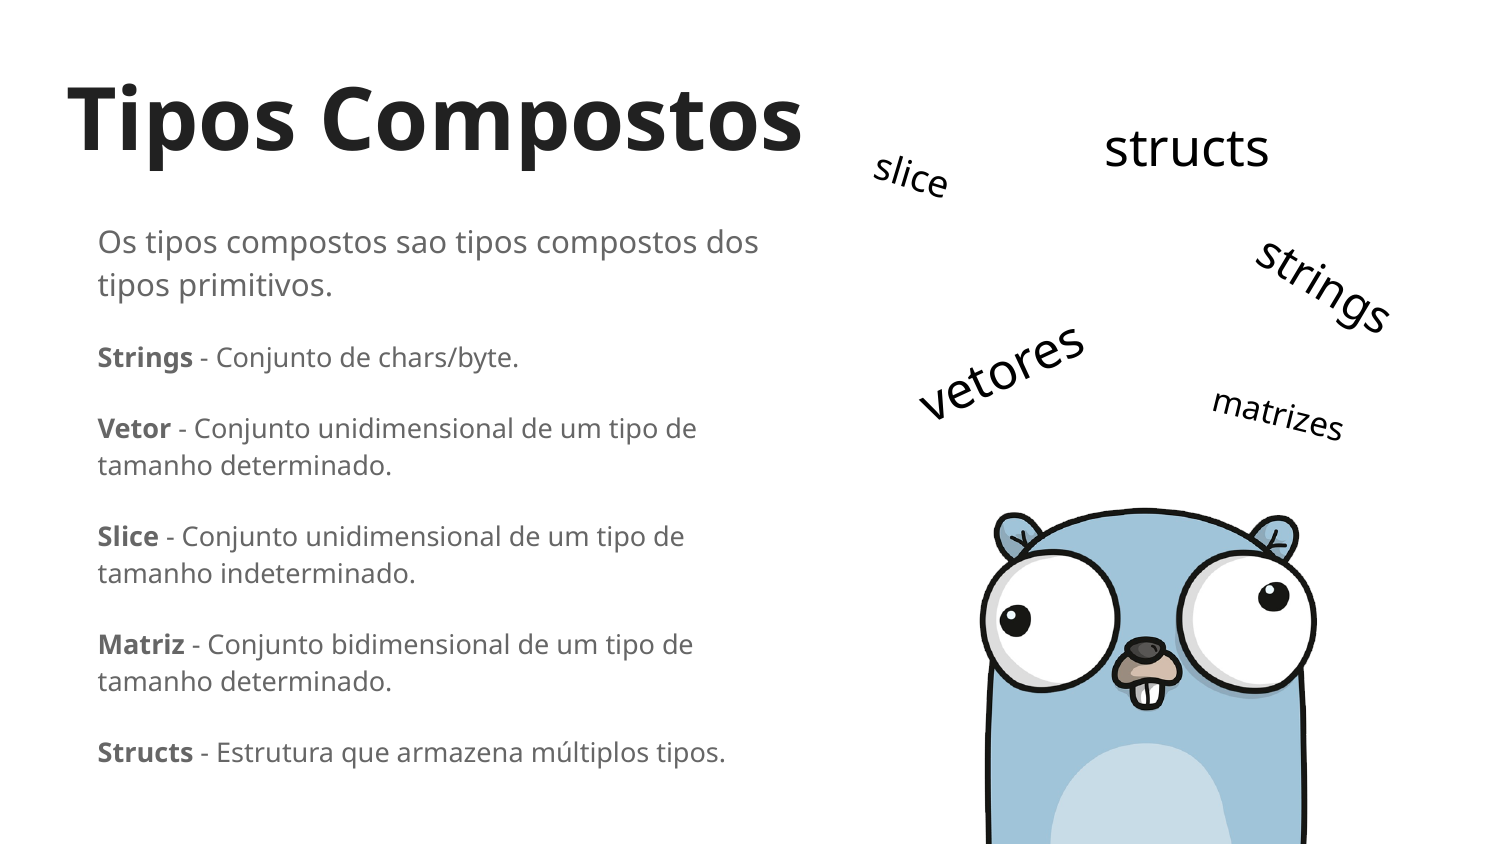

# Tipos Compostos
structs
slice
Os tipos compostos sao tipos compostos dos tipos primitivos.
Strings - Conjunto de chars/byte.
Vetor - Conjunto unidimensional de um tipo de tamanho determinado.
Slice - Conjunto unidimensional de um tipo de tamanho indeterminado.
Matriz - Conjunto bidimensional de um tipo de tamanho determinado.
Structs - Estrutura que armazena múltiplos tipos.
strings
vetores
matrizes